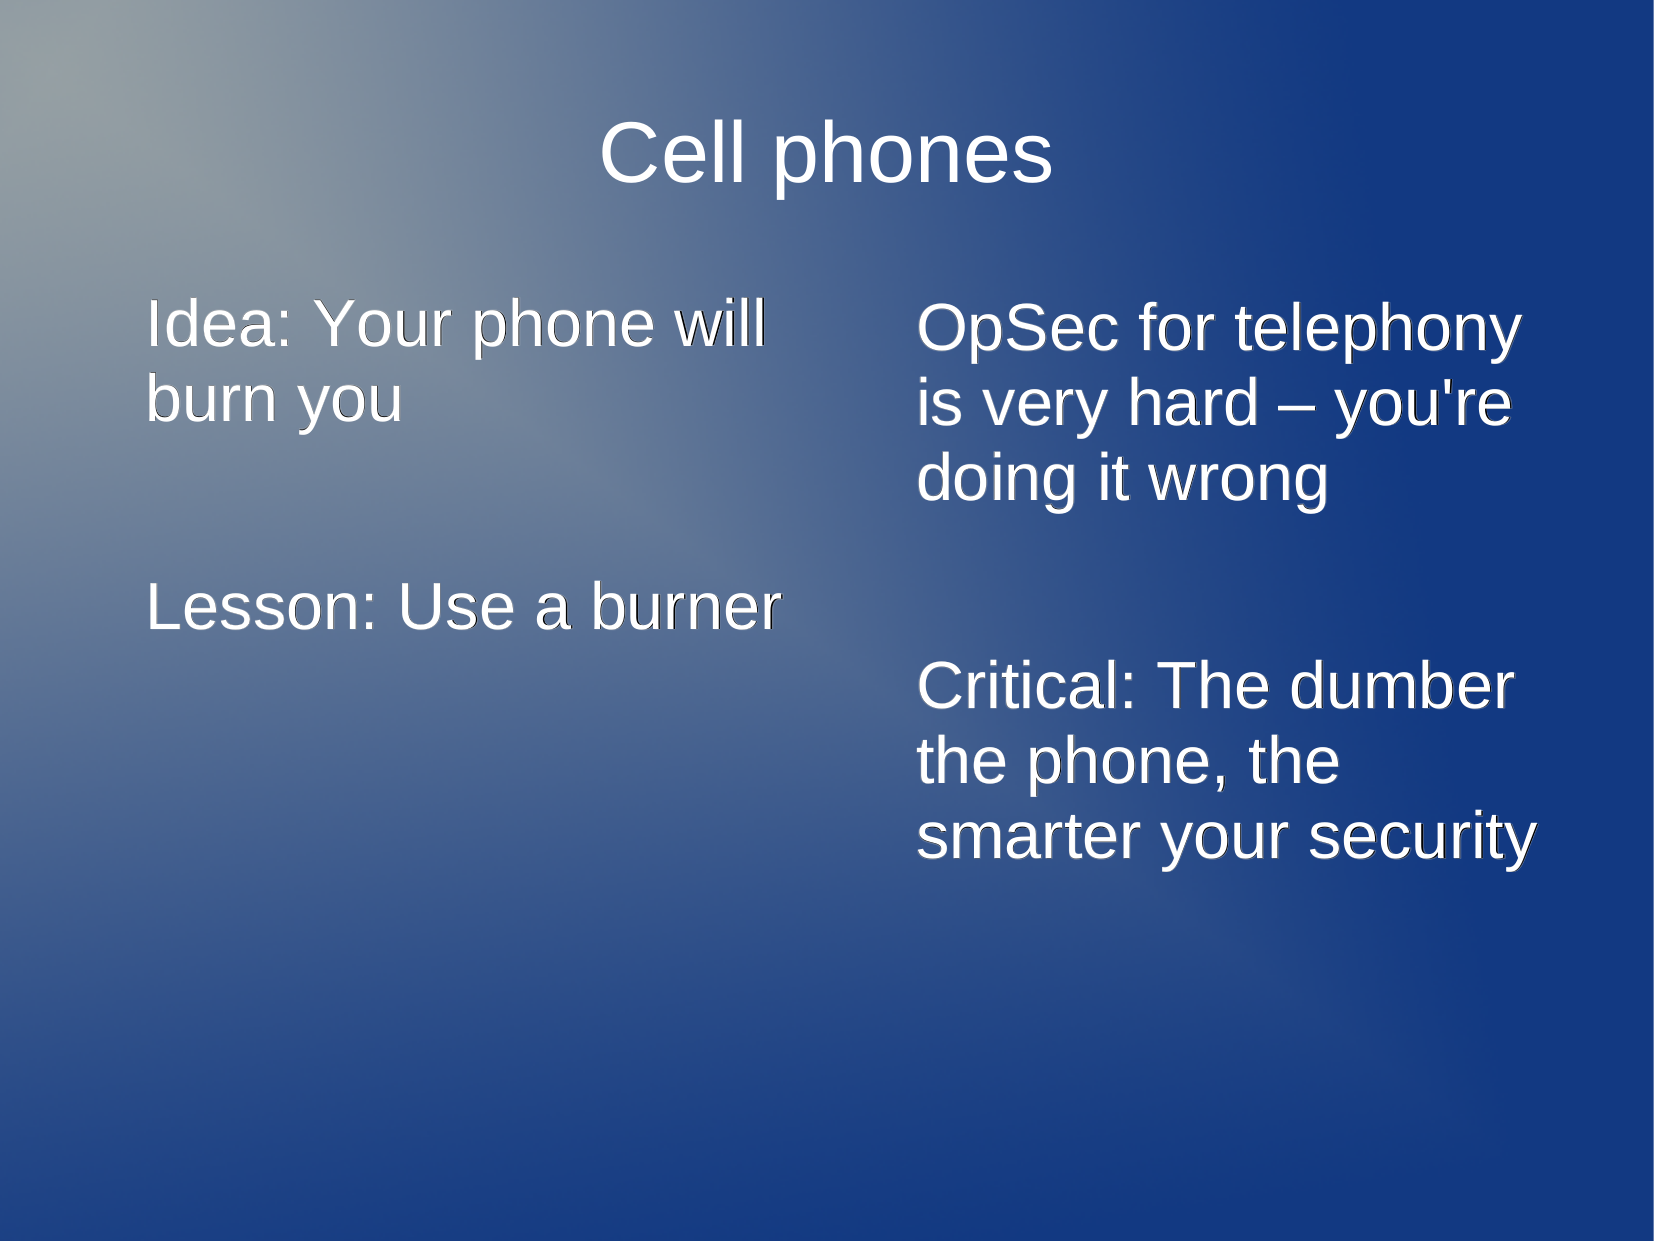

# Cell phones
Idea: Your phone will burn you
Lesson: Use a burner
OpSec for telephony is very hard – you're doing it wrong
Critical: The dumber the phone, the smarter your security